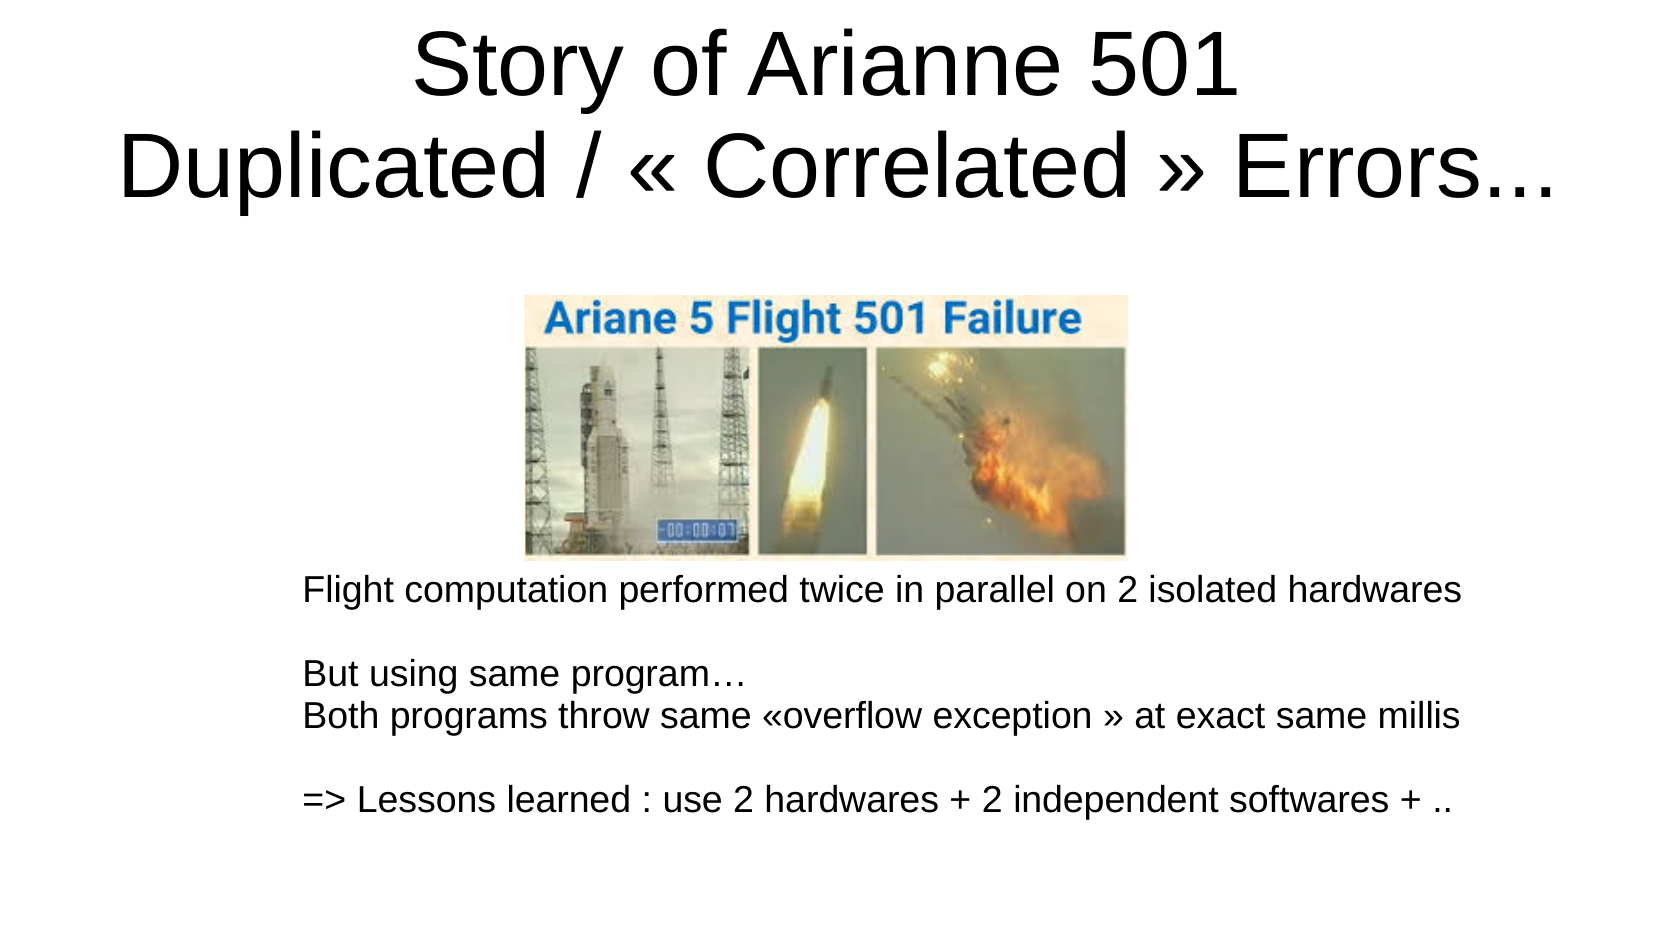

# Story of Arianne 501  Duplicated / « Correlated » Errors...
Flight computation performed twice in parallel on 2 isolated hardwares
But using same program…
Both programs throw same «overflow exception » at exact same millis
=> Lessons learned : use 2 hardwares + 2 independent softwares + ..